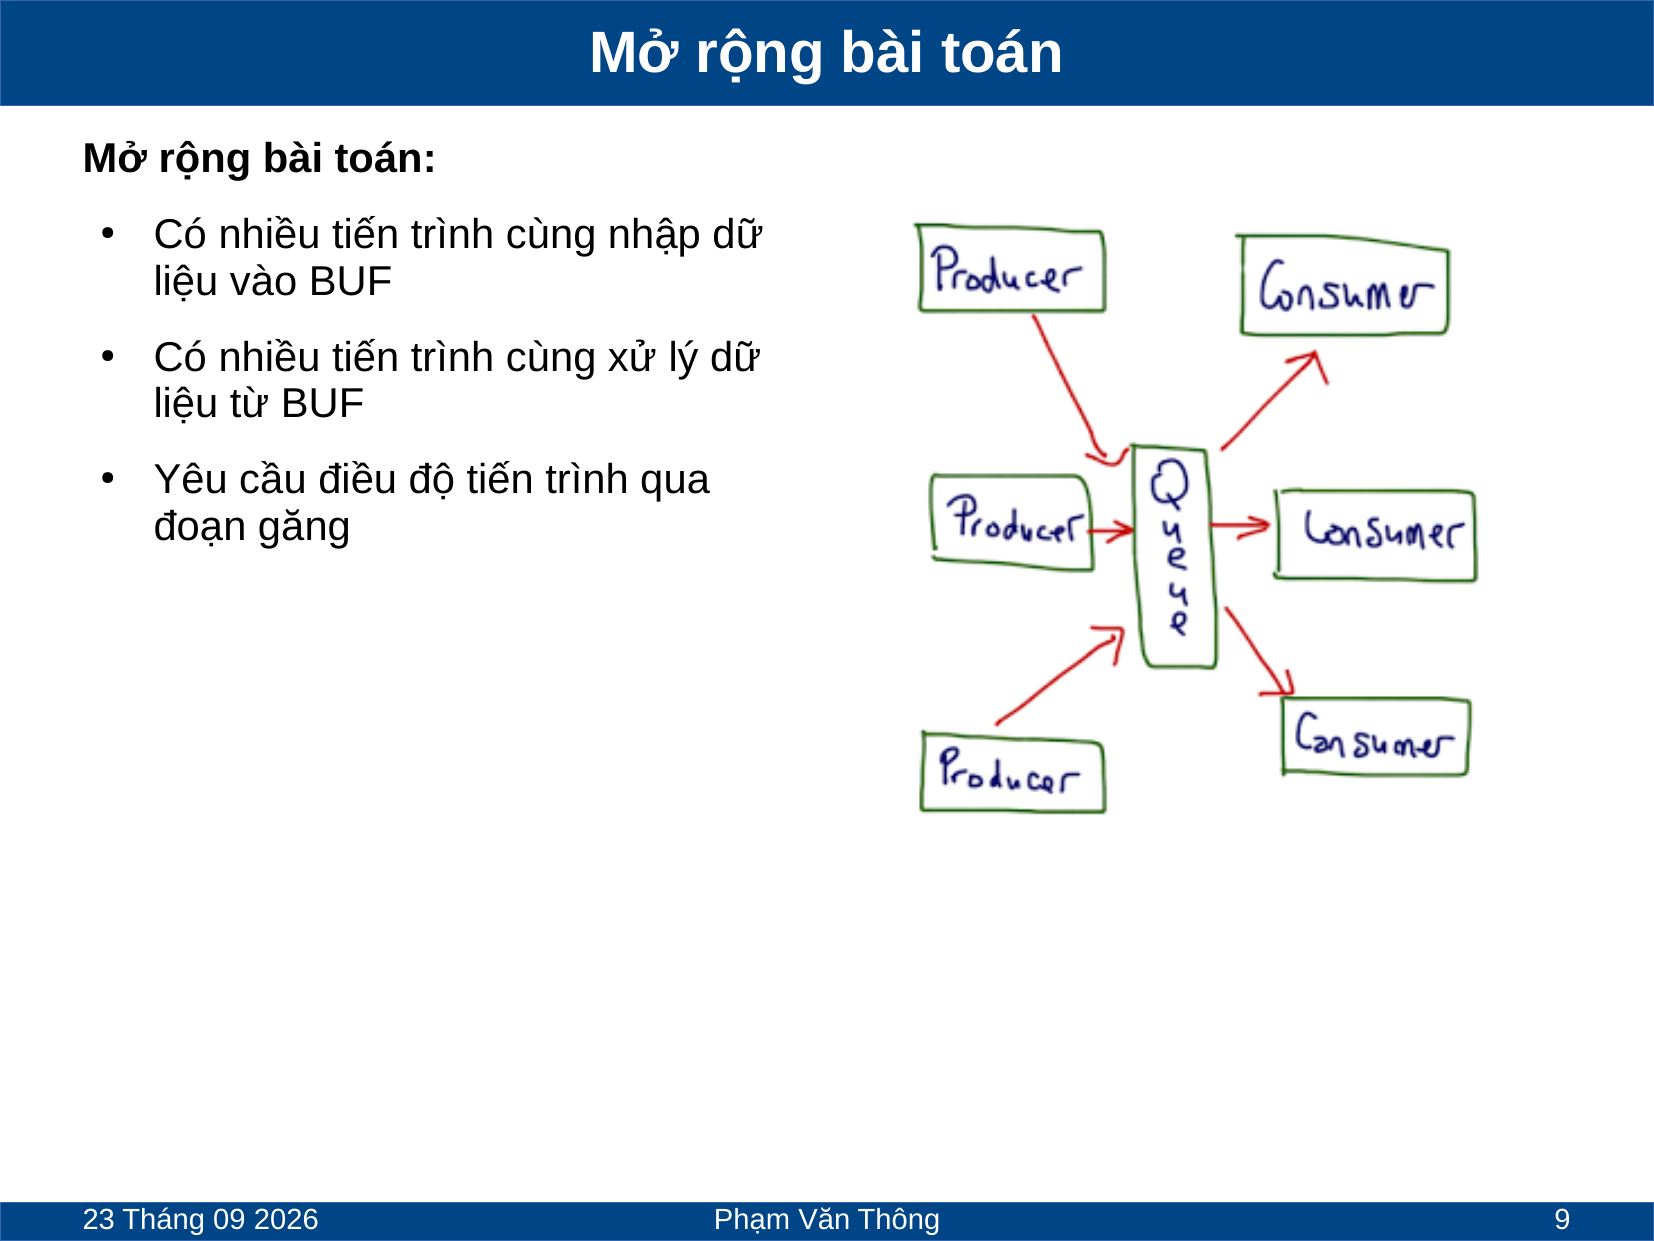

# Mở rộng bài toán
Mở rộng bài toán:
Có nhiều tiến trình cùng nhập dữ liệu vào BUF
Có nhiều tiến trình cùng xử lý dữ liệu từ BUF
Yêu cầu điều độ tiến trình qua đoạn găng
Phạm Văn Thông
9